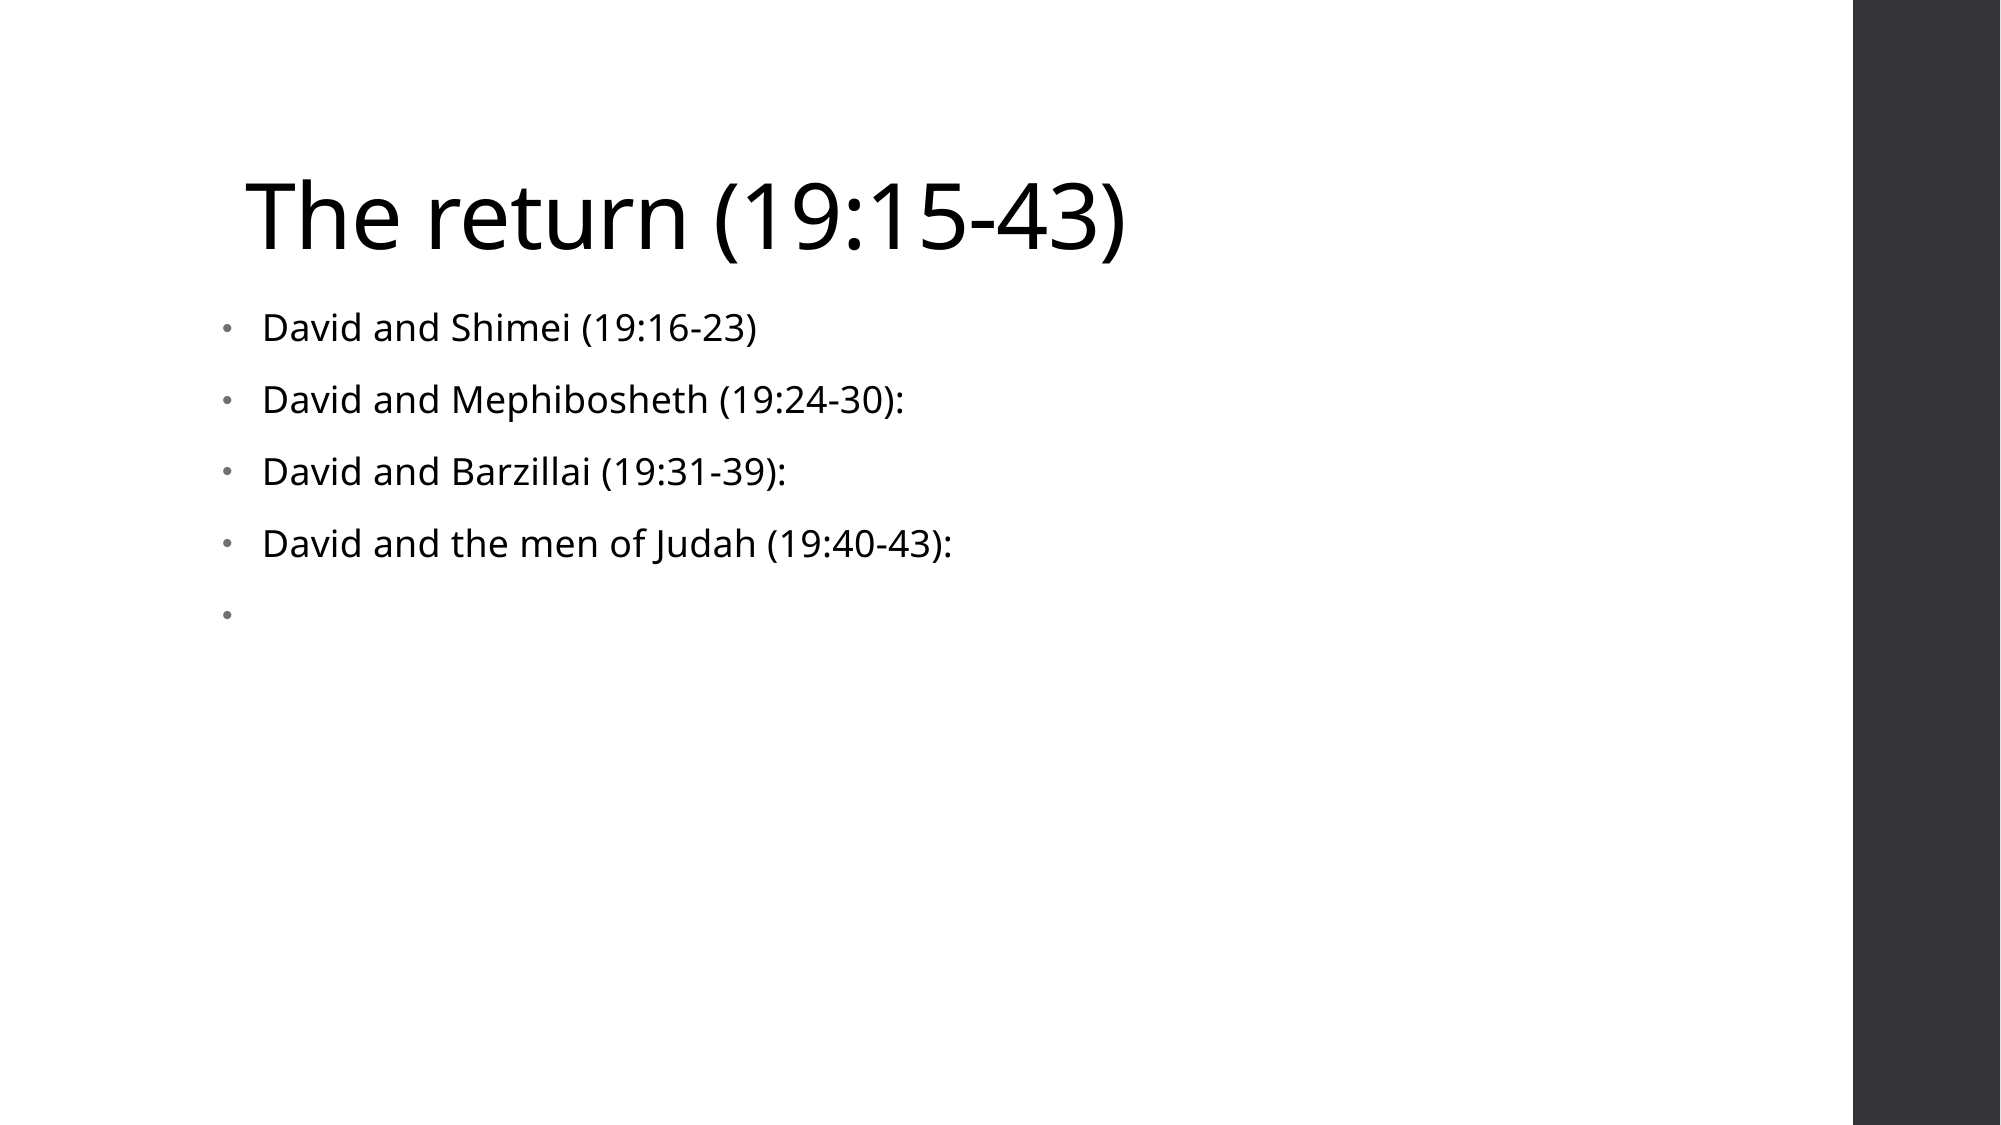

# The return (19:15-43)
 David and Shimei (19:16-23)
 David and Mephibosheth (19:24-30):
 David and Barzillai (19:31-39):
 David and the men of Judah (19:40-43):